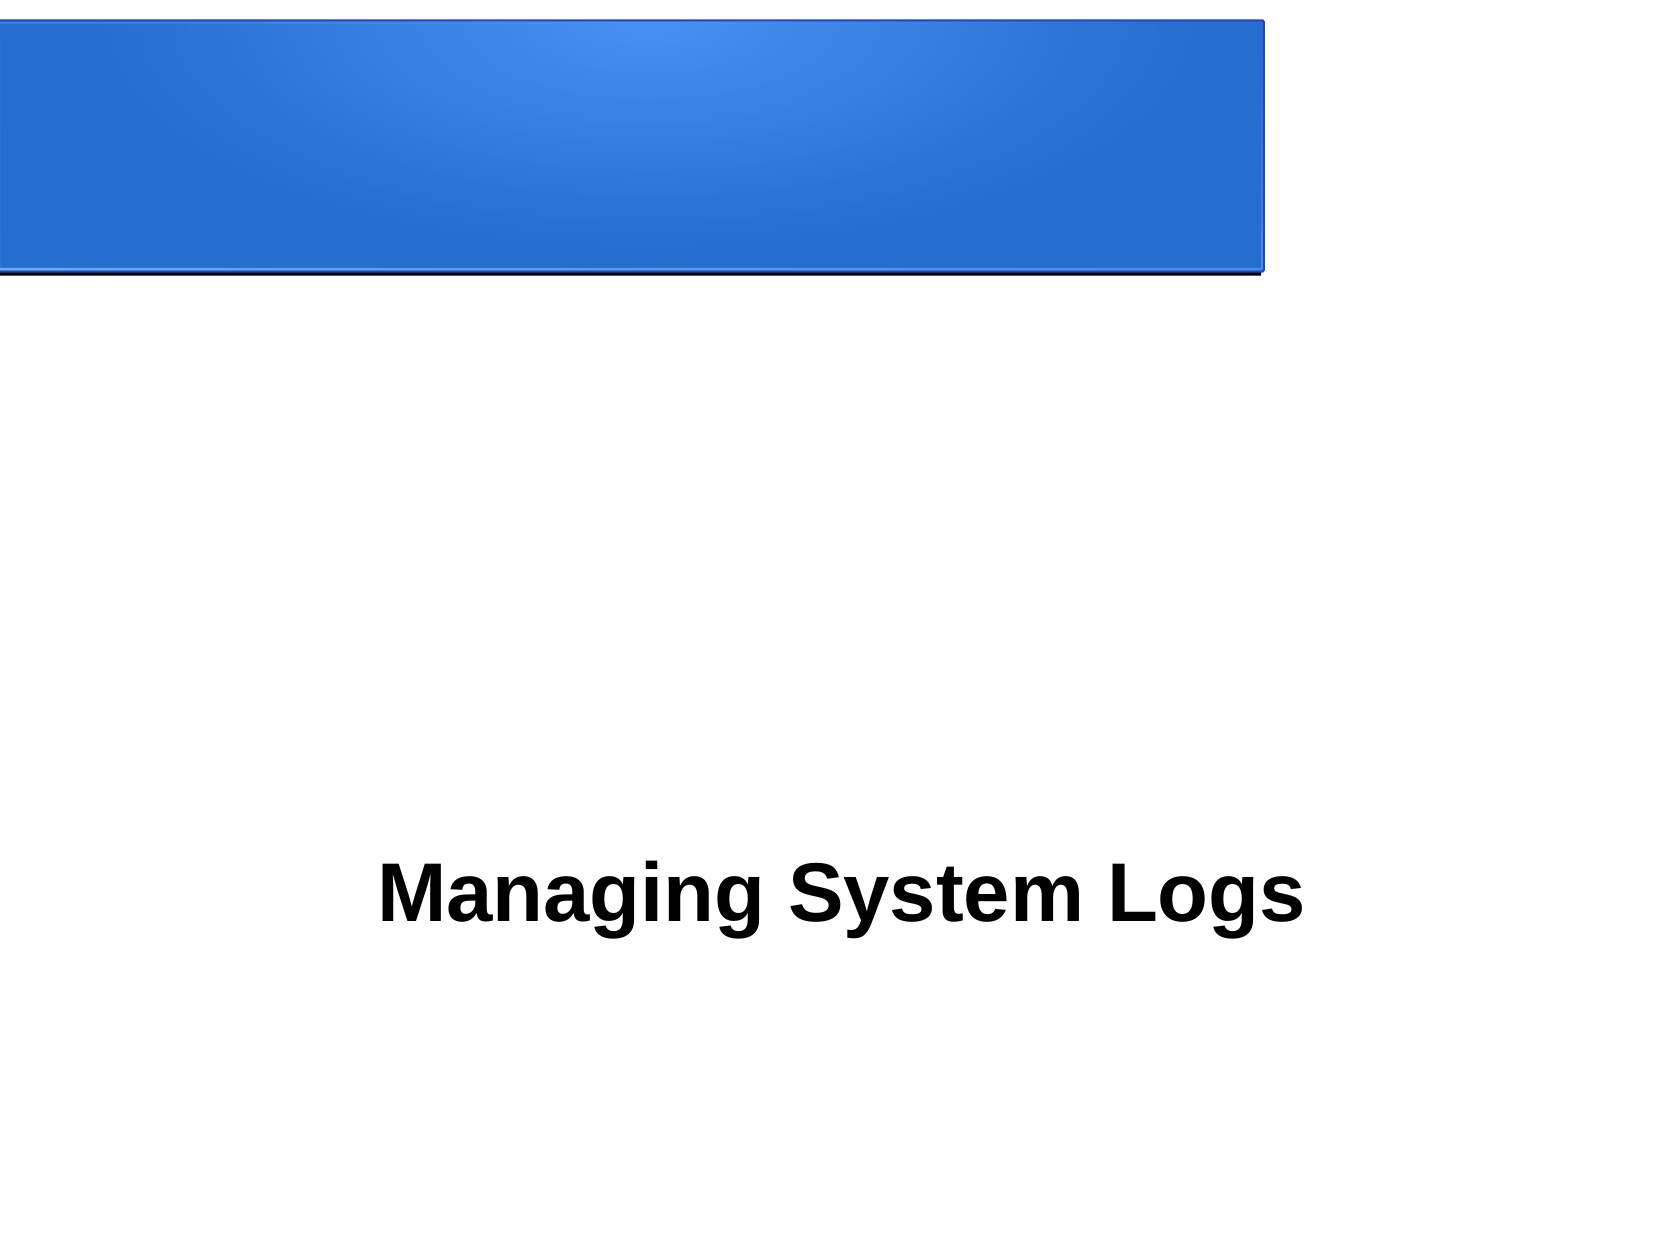

# Managing System Logs
Managing System Logs